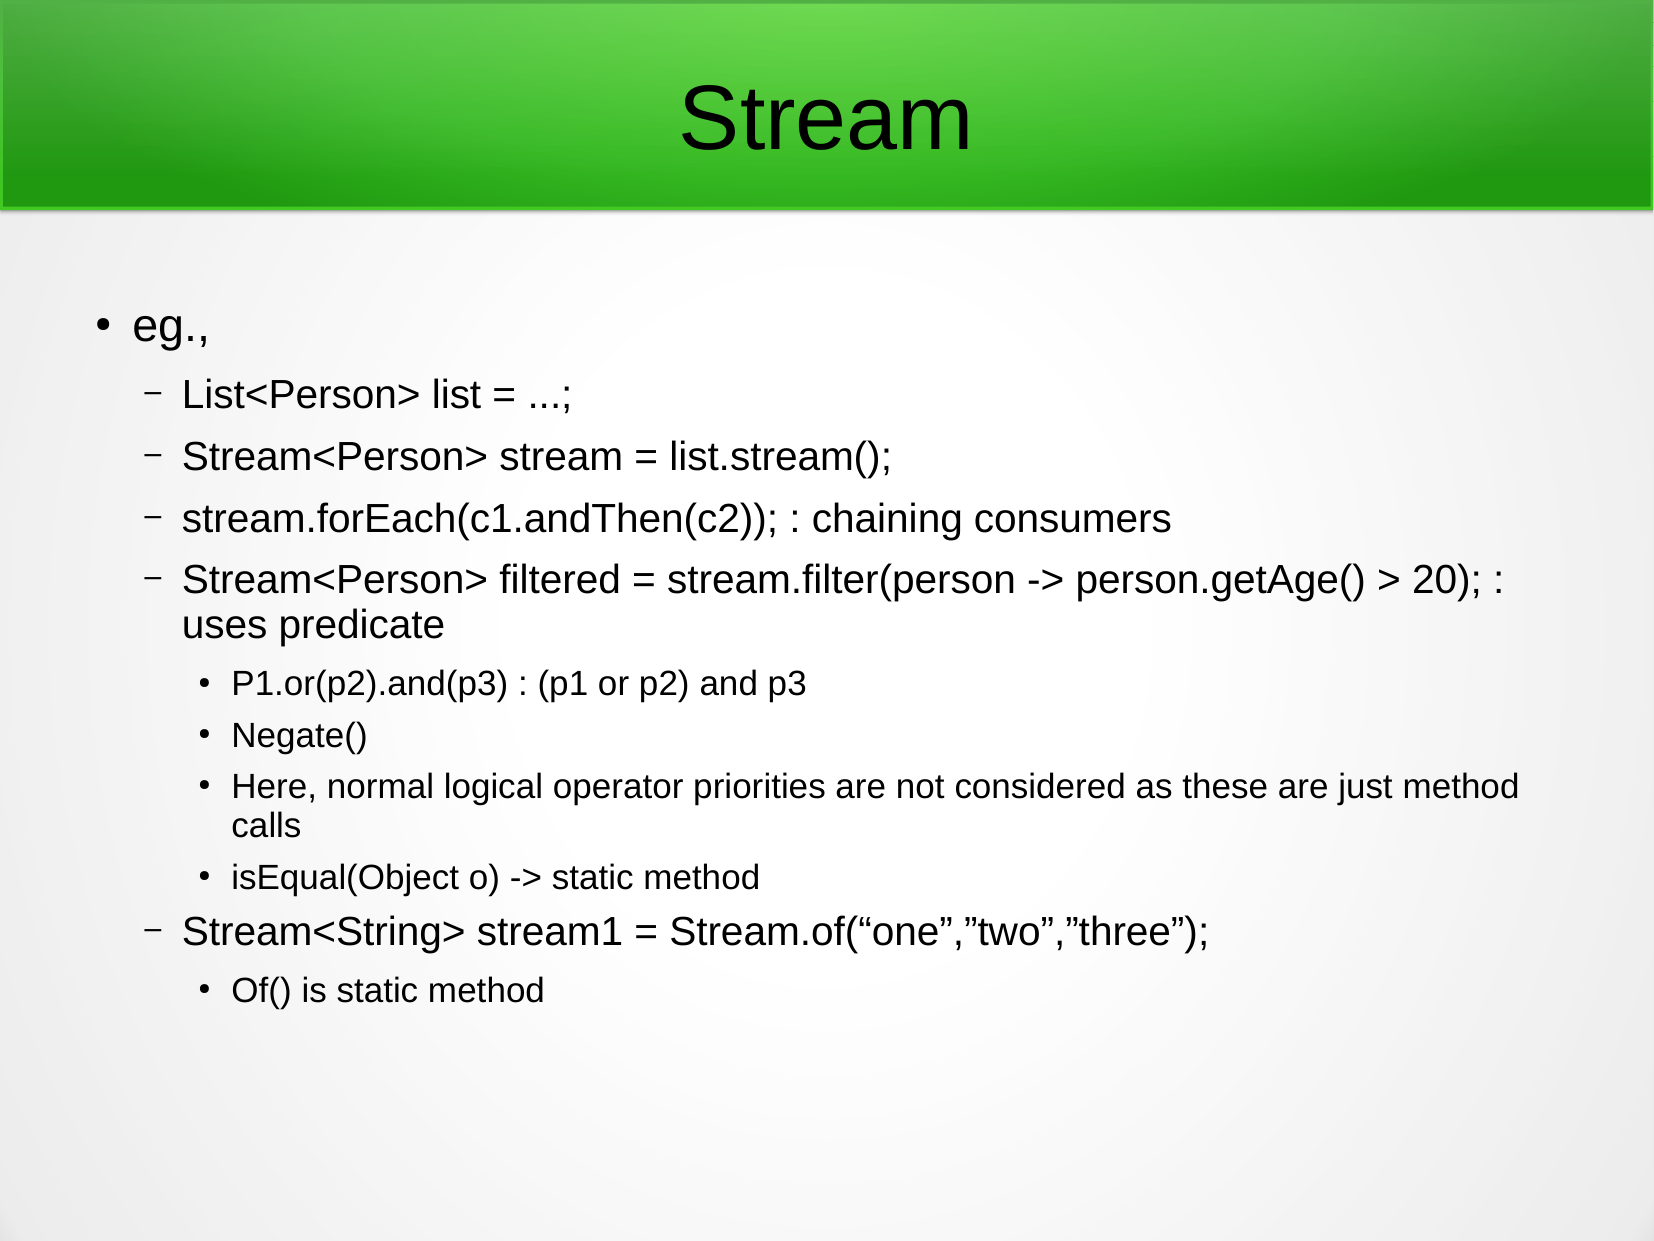

# Stream
eg.,
List<Person> list = ...;
Stream<Person> stream = list.stream();
stream.forEach(c1.andThen(c2)); : chaining consumers
Stream<Person> filtered = stream.filter(person -> person.getAge() > 20); : uses predicate
P1.or(p2).and(p3) : (p1 or p2) and p3
Negate()
Here, normal logical operator priorities are not considered as these are just method calls
isEqual(Object o) -> static method
Stream<String> stream1 = Stream.of(“one”,”two”,”three”);
Of() is static method